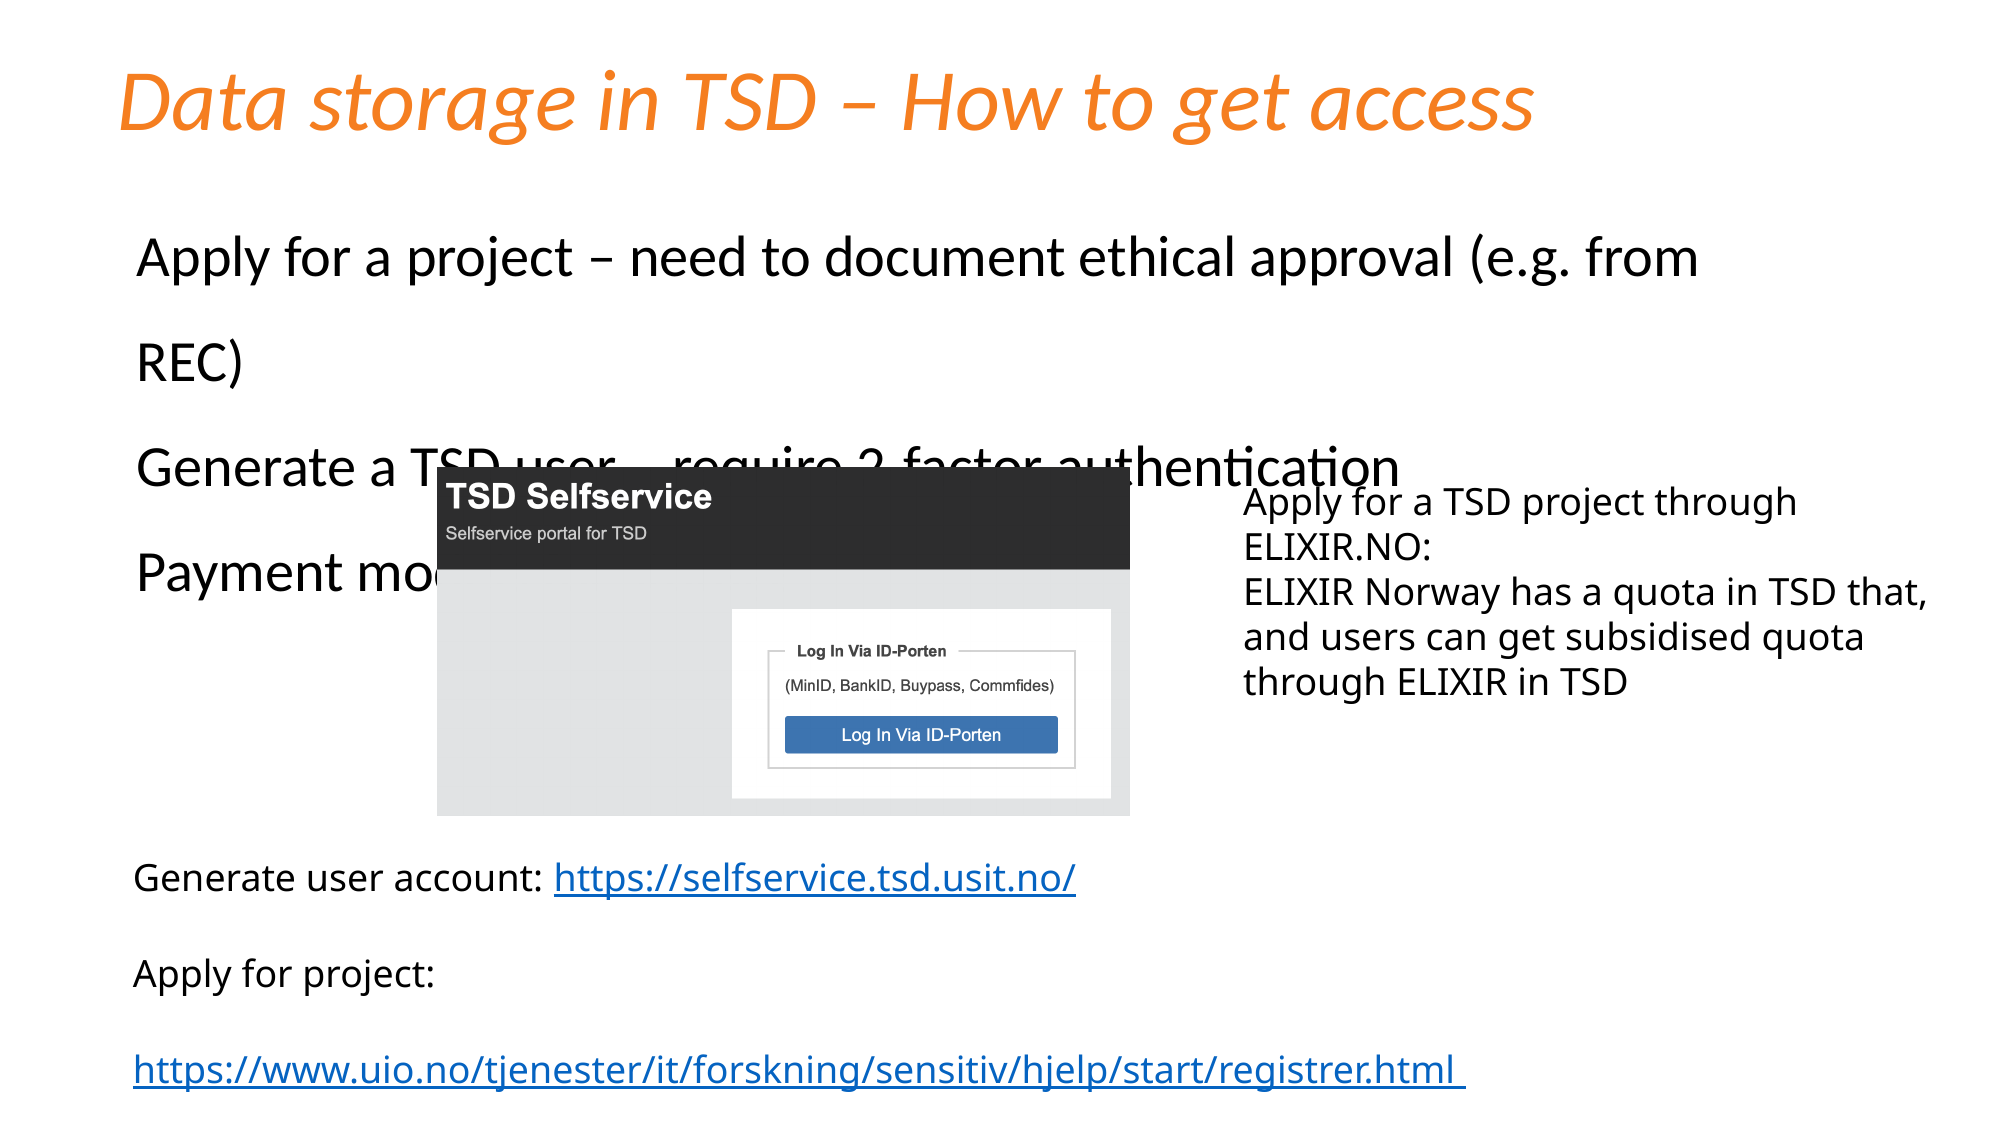

# Data storage in TSD – How to get access
Apply for a project – need to document ethical approval (e.g. from REC)
Generate a TSD user – require 2-factor authentication
Payment models for storage
Apply for a TSD project through ELIXIR.NO:
ELIXIR Norway has a quota in TSD that, and users can get subsidised quota through ELIXIR in TSD
Generate user account: https://selfservice.tsd.usit.no/
Apply for project: https://www.uio.no/tjenester/it/forskning/sensitiv/hjelp/start/registrer.html
Wiki for usage: https://www.uio.no/tjenester/it/forskning/sensitiv/hjelp/start/index.html